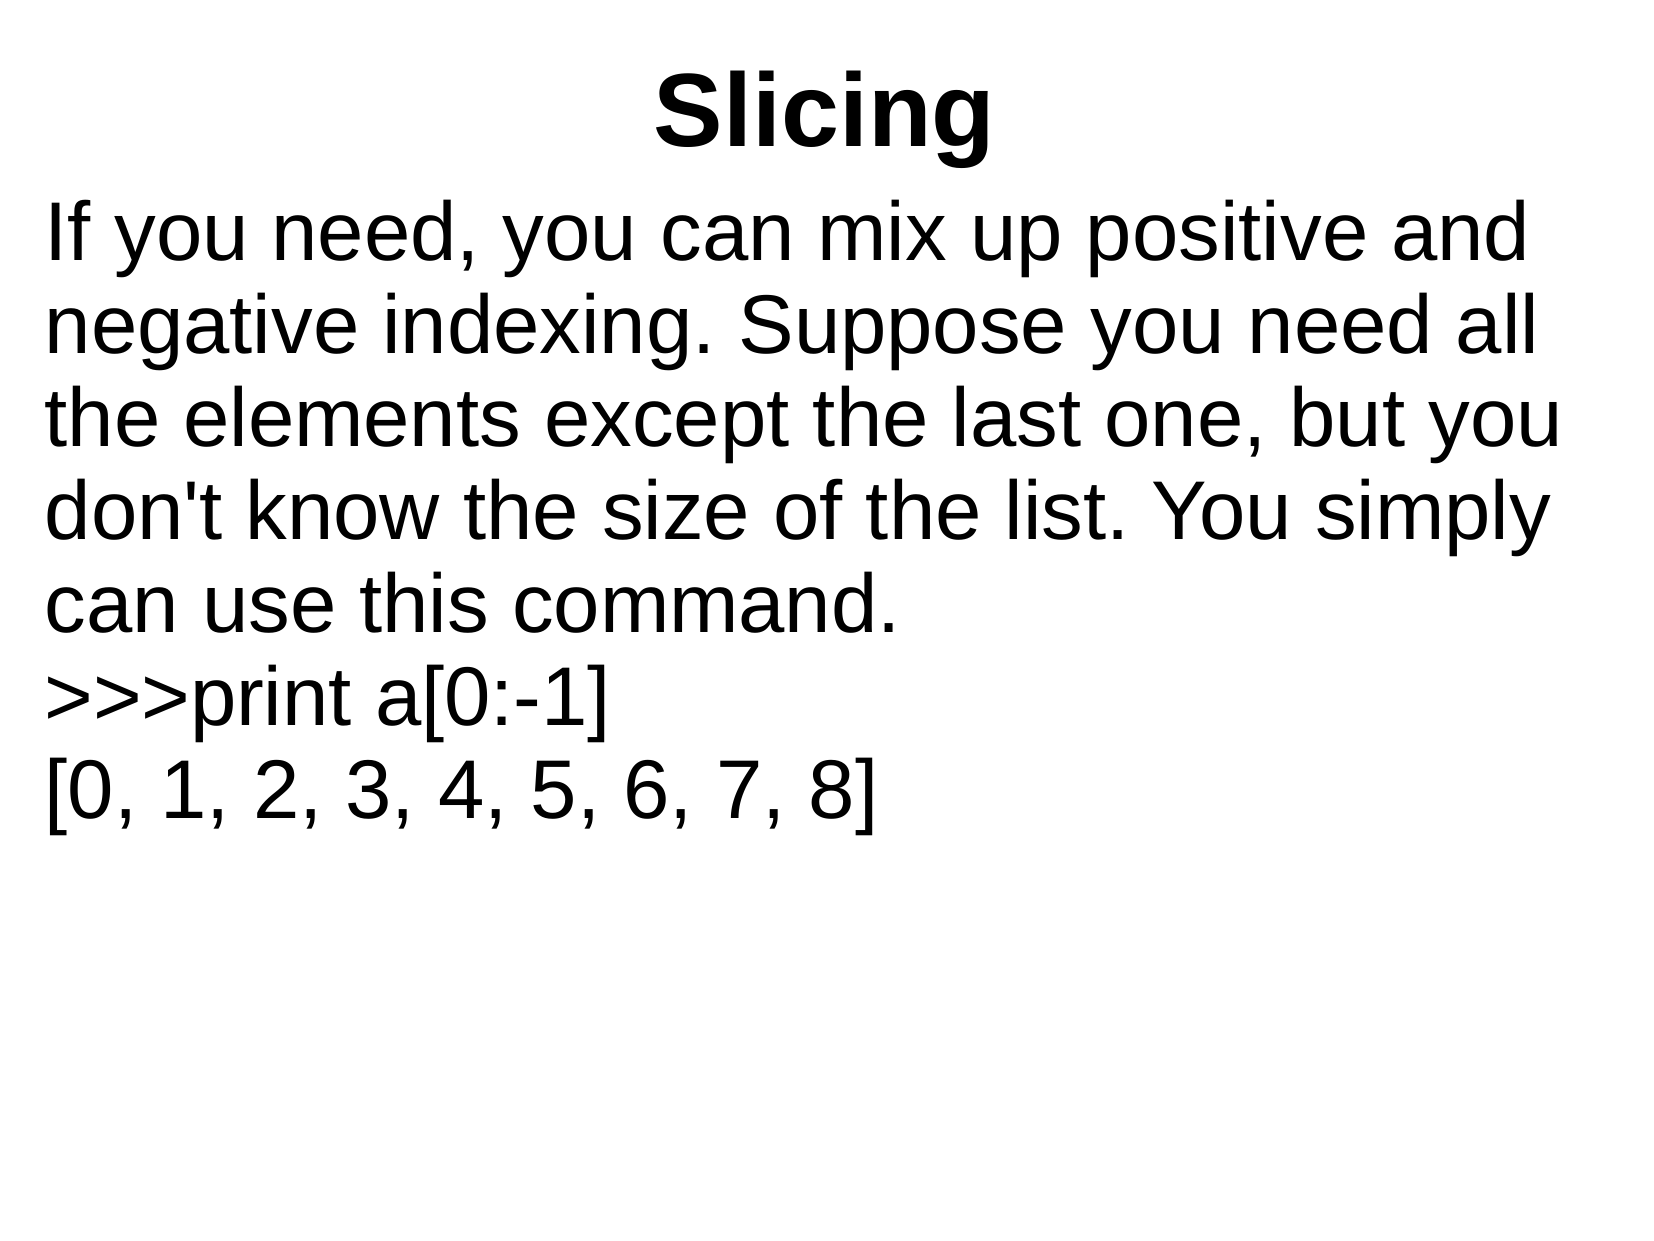

Slicing
If you need, you can mix up positive and negative indexing. Suppose you need all the elements except the last one, but you don't know the size of the list. You simply can use this command.
>>>print a[0:-1]
[0, 1, 2, 3, 4, 5, 6, 7, 8]